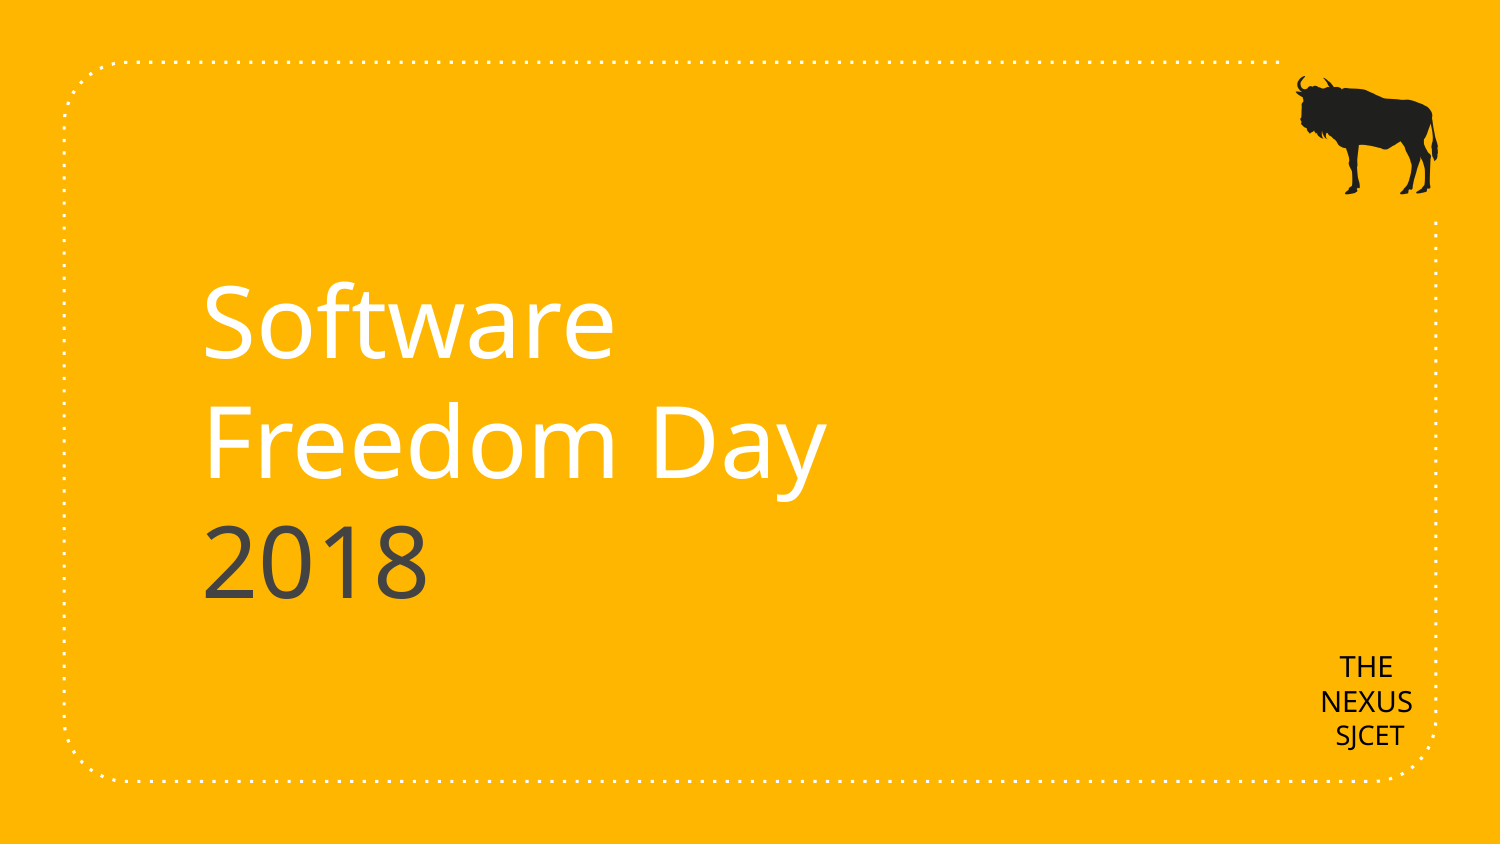

# Software Freedom Day 2018
THE
NEXUS
 SJCET